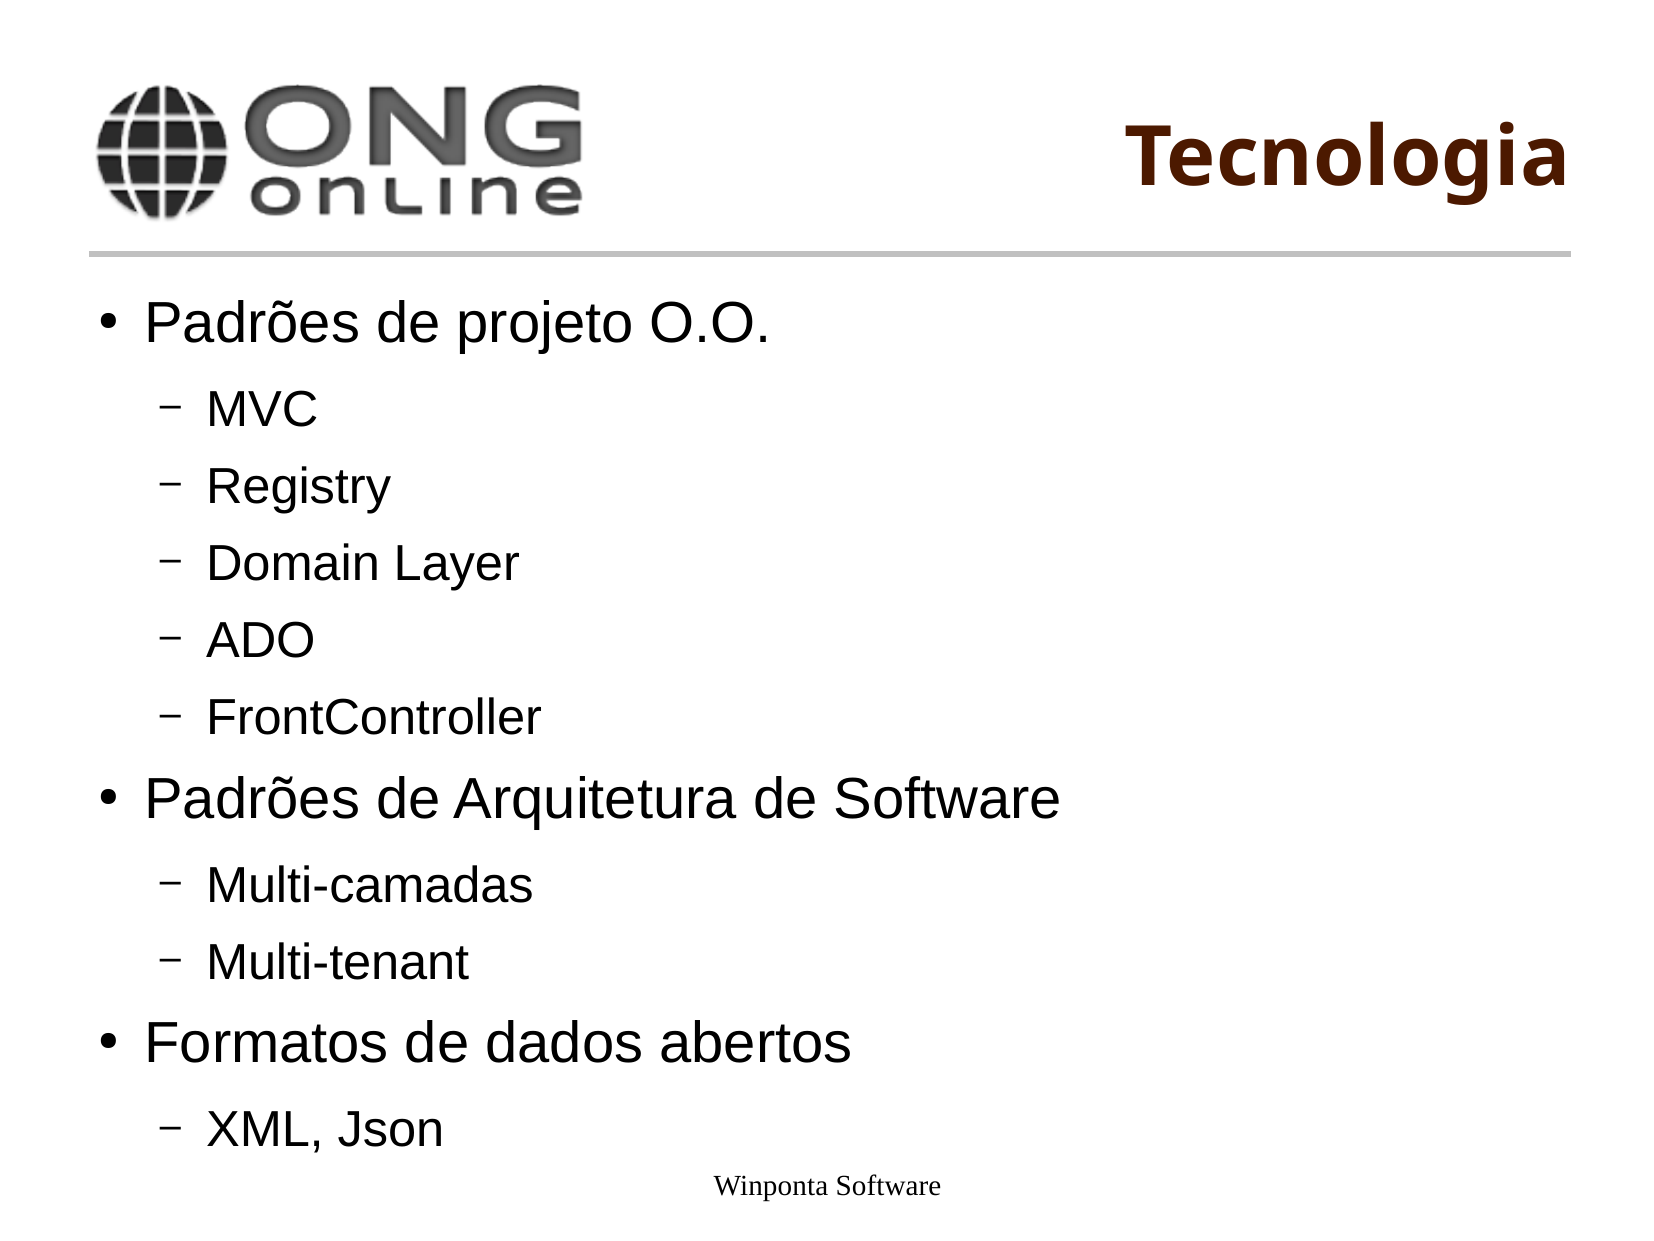

# Tecnologia
Padrões de projeto O.O.
MVC
Registry
Domain Layer
ADO
FrontController
Padrões de Arquitetura de Software
Multi-camadas
Multi-tenant
Formatos de dados abertos
XML, Json